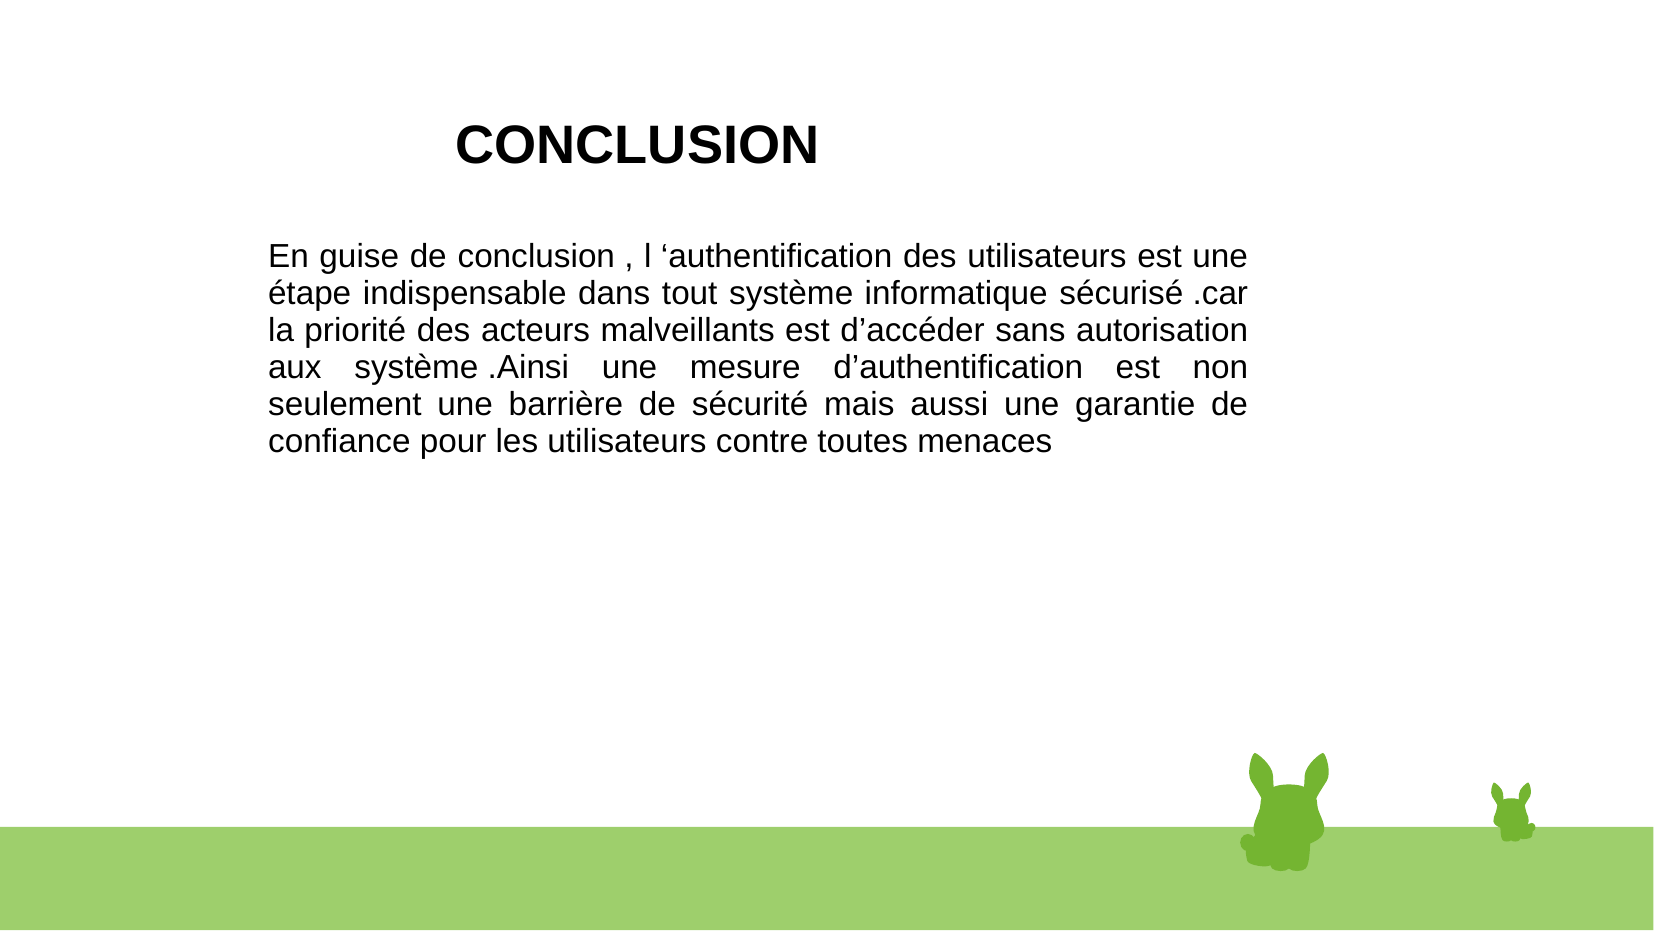

# CONCLUSION
En guise de conclusion , l ‘authentification des utilisateurs est une étape indispensable dans tout système informatique sécurisé .car la priorité des acteurs malveillants est d’accéder sans autorisation aux système .Ainsi une mesure d’authentification est non seulement une barrière de sécurité mais aussi une garantie de confiance pour les utilisateurs contre toutes menaces